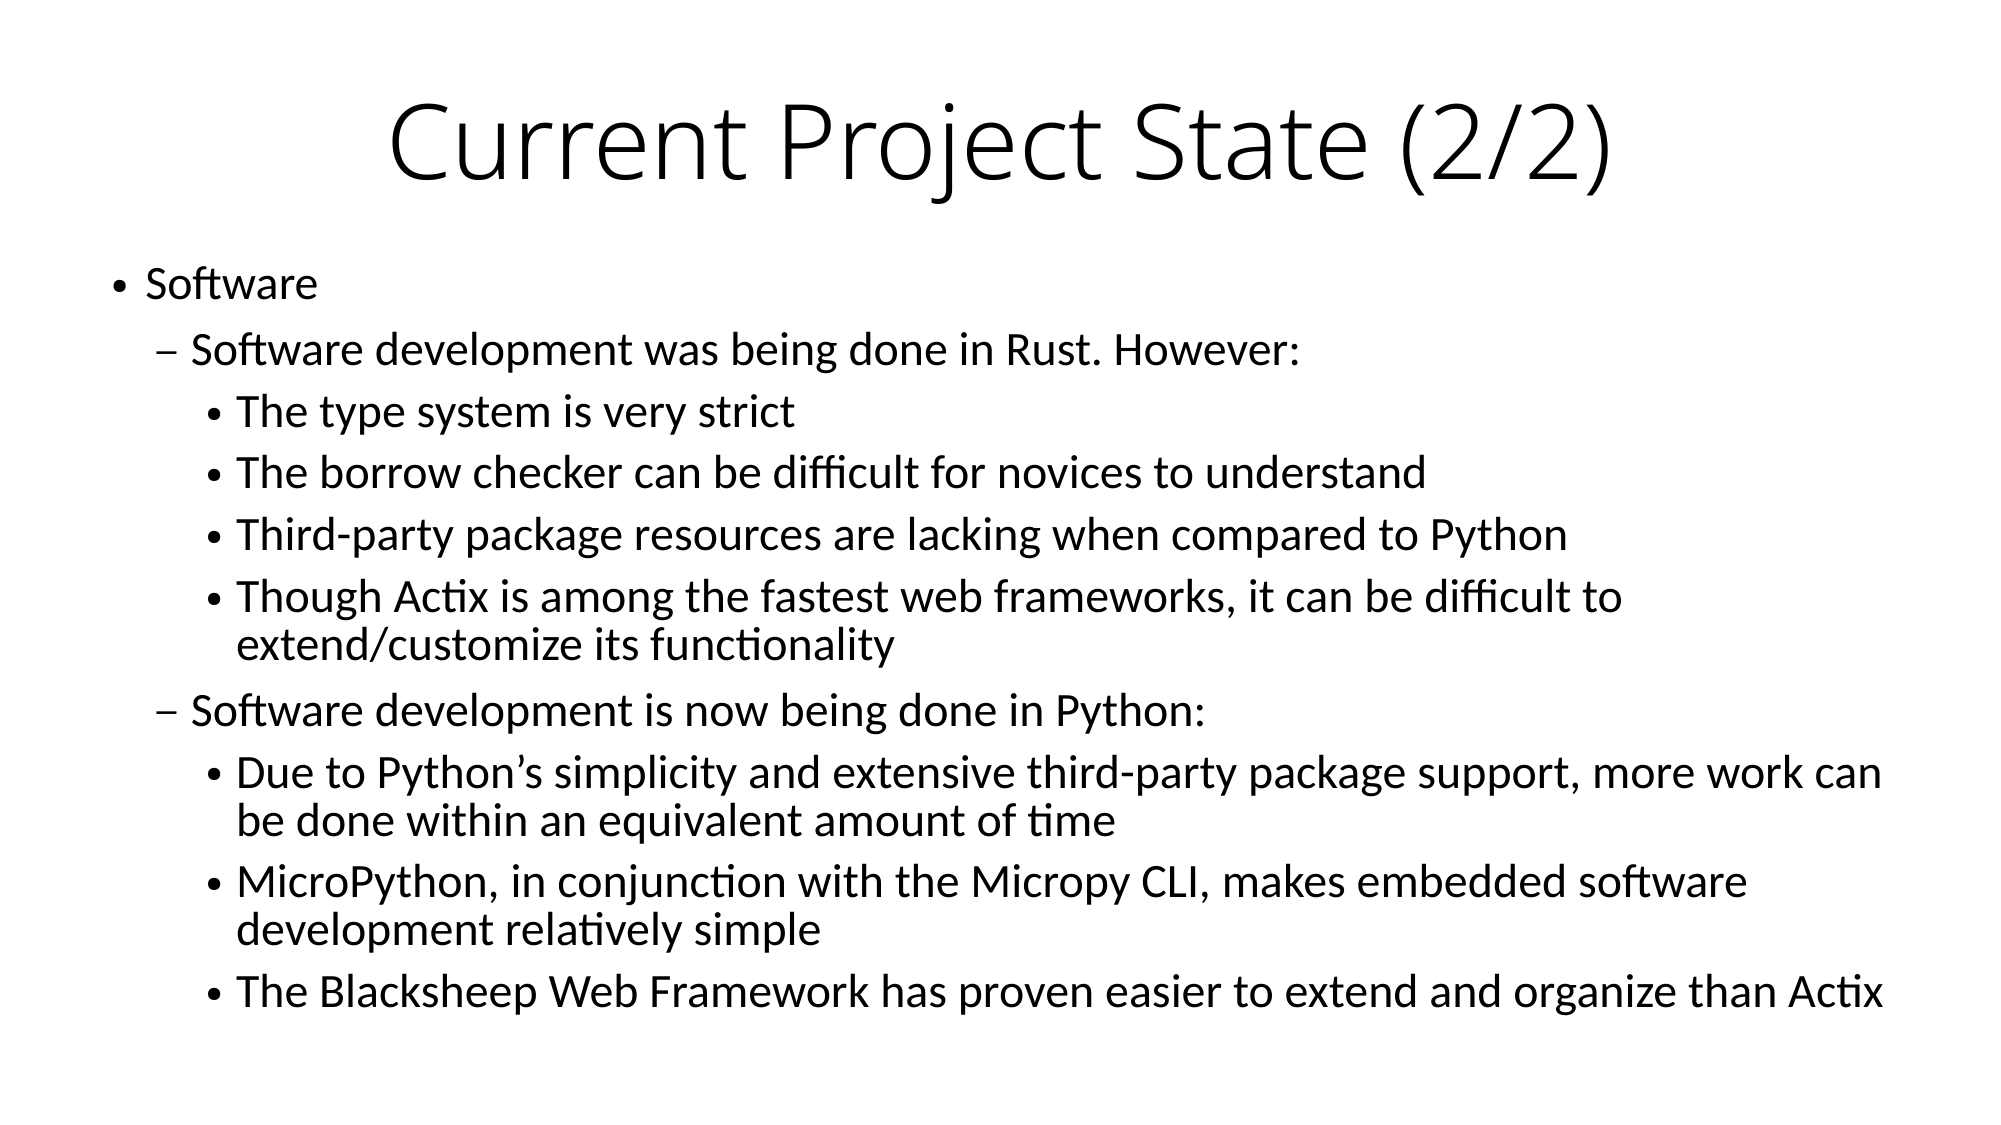

# Current Project State (2/2)
Software
Software development was being done in Rust. However:
The type system is very strict
The borrow checker can be difficult for novices to understand
Third-party package resources are lacking when compared to Python
Though Actix is among the fastest web frameworks, it can be difficult to extend/customize its functionality
Software development is now being done in Python:
Due to Python’s simplicity and extensive third-party package support, more work can be done within an equivalent amount of time
MicroPython, in conjunction with the Micropy CLI, makes embedded software development relatively simple
The Blacksheep Web Framework has proven easier to extend and organize than Actix